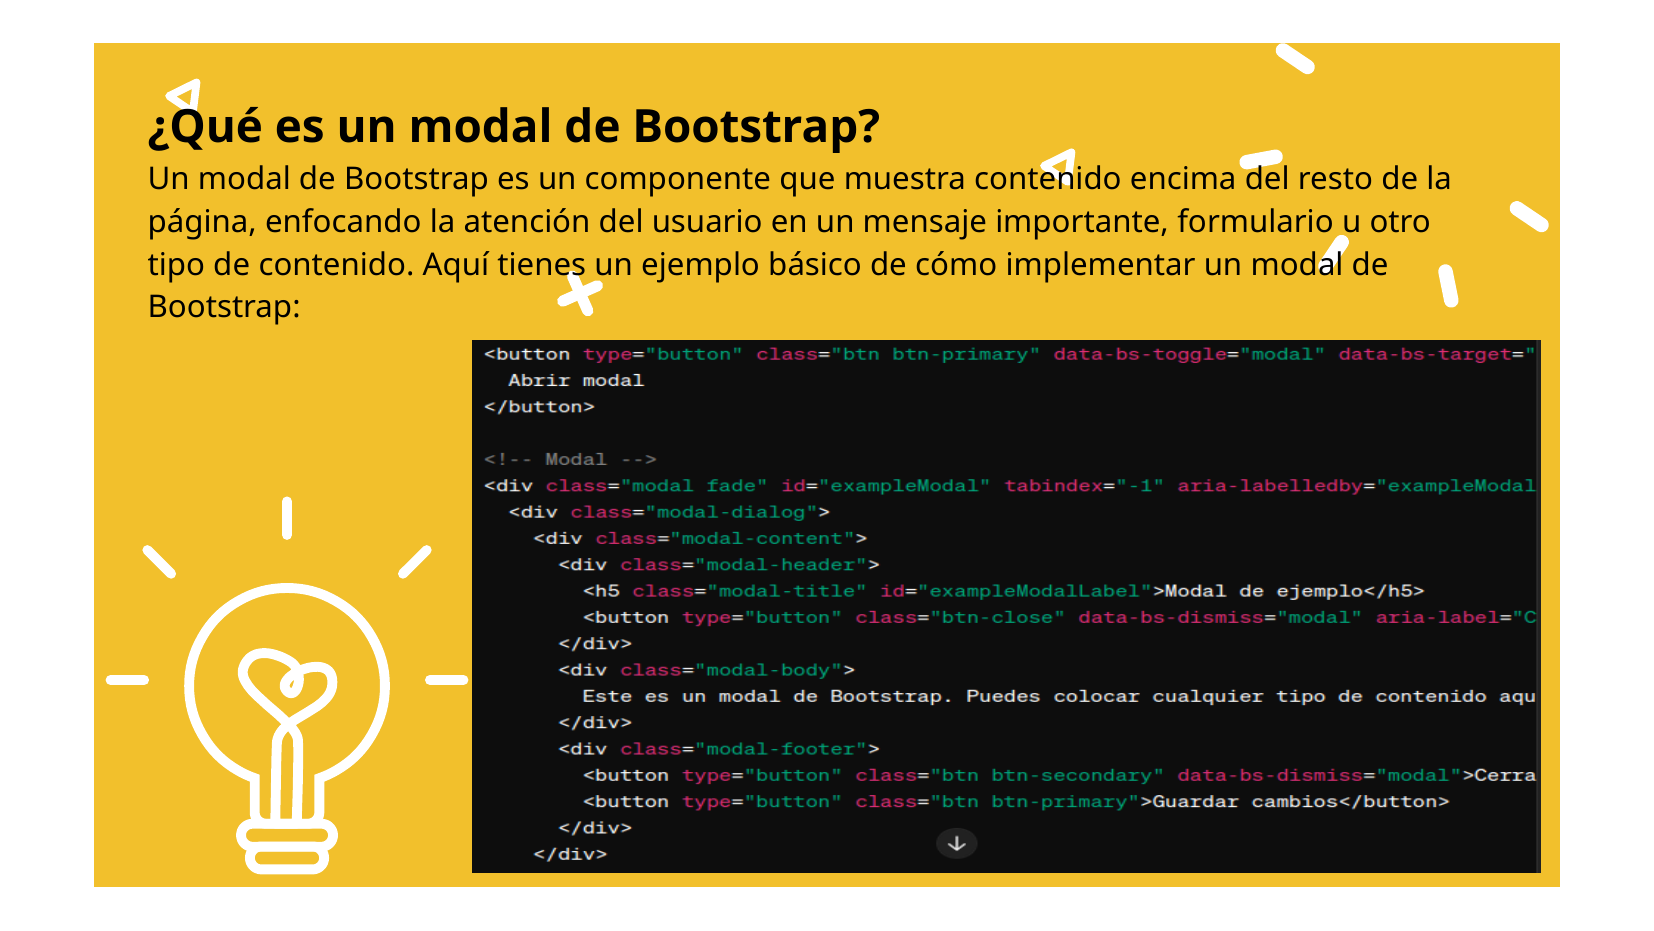

# ¿Qué es un modal de Bootstrap? Un modal de Bootstrap es un componente que muestra contenido encima del resto de la página, enfocando la atención del usuario en un mensaje importante, formulario u otro tipo de contenido. Aquí tienes un ejemplo básico de cómo implementar un modal de Bootstrap: